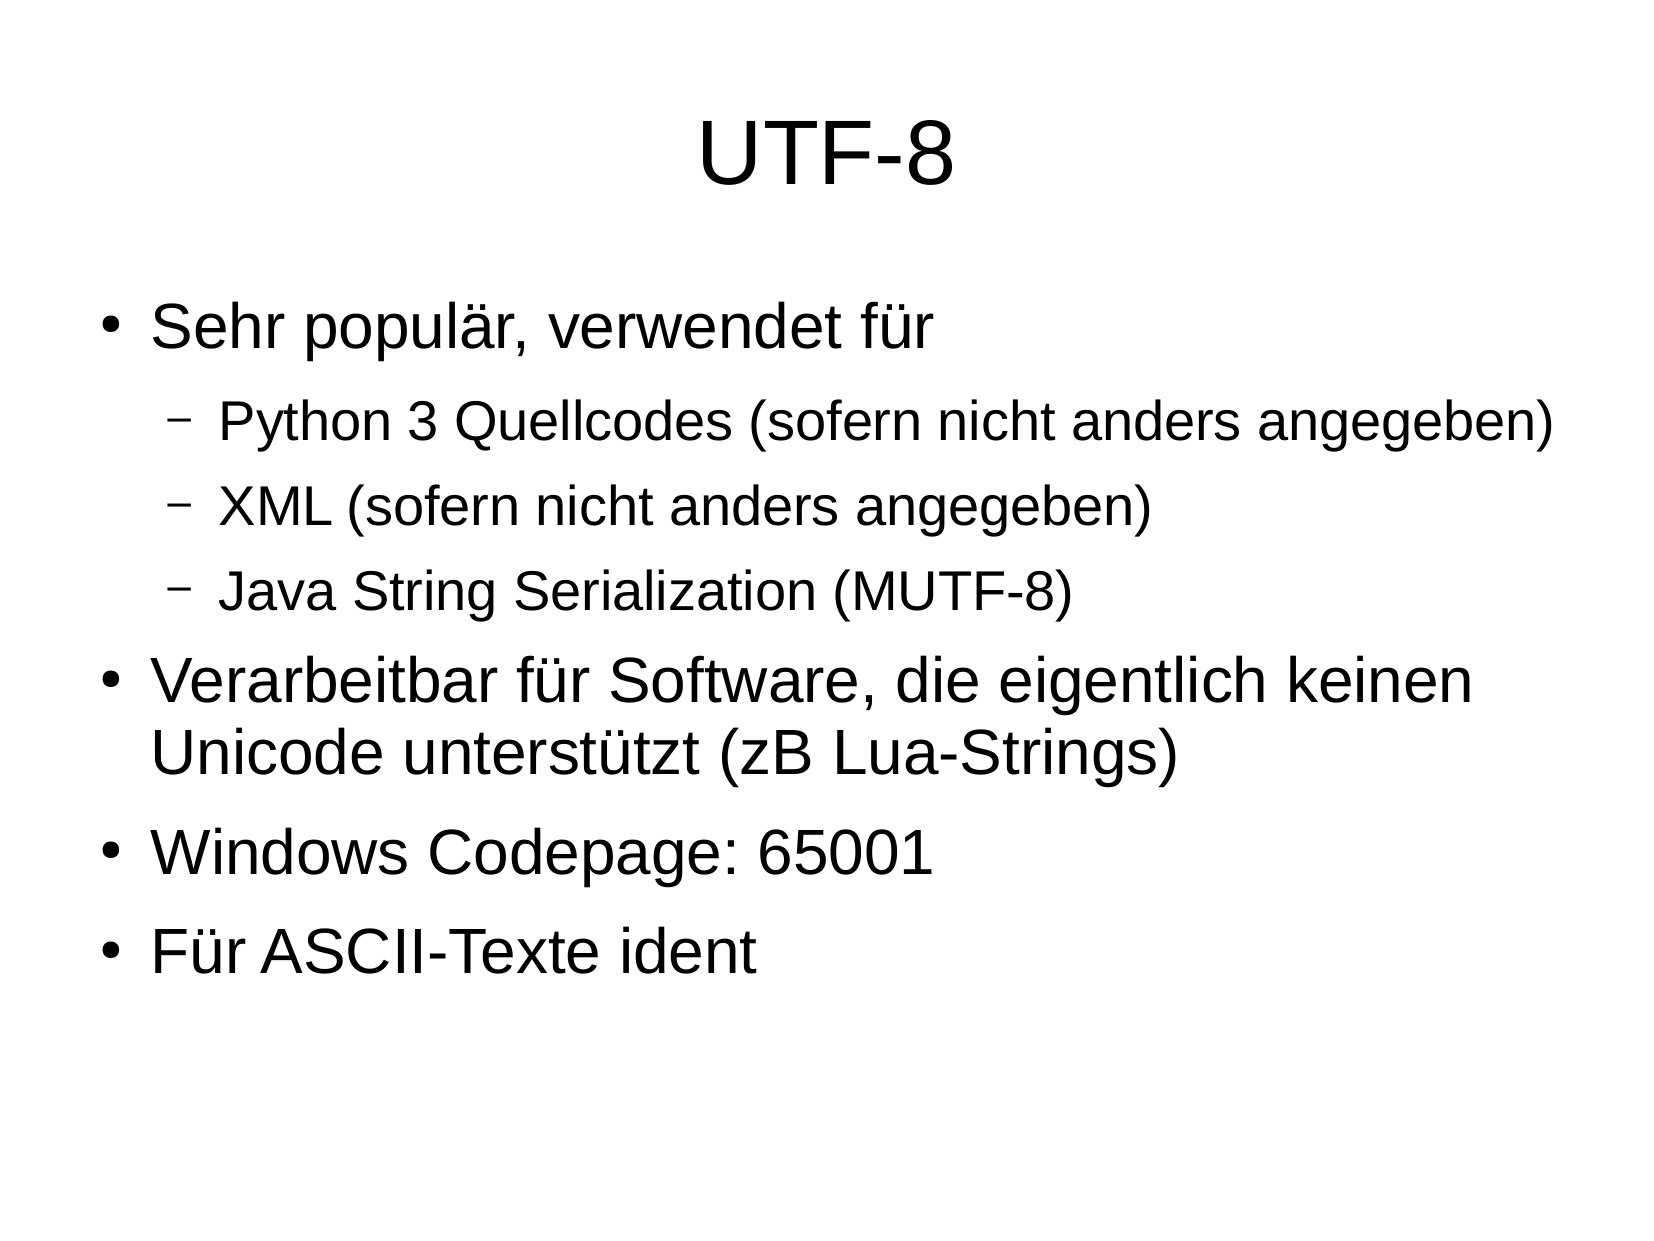

# UTF-8
Sehr populär, verwendet für
Python 3 Quellcodes (sofern nicht anders angegeben)
XML (sofern nicht anders angegeben)
Java String Serialization (MUTF-8)
Verarbeitbar für Software, die eigentlich keinen Unicode unterstützt (zB Lua-Strings)
Windows Codepage: 65001
Für ASCII-Texte ident